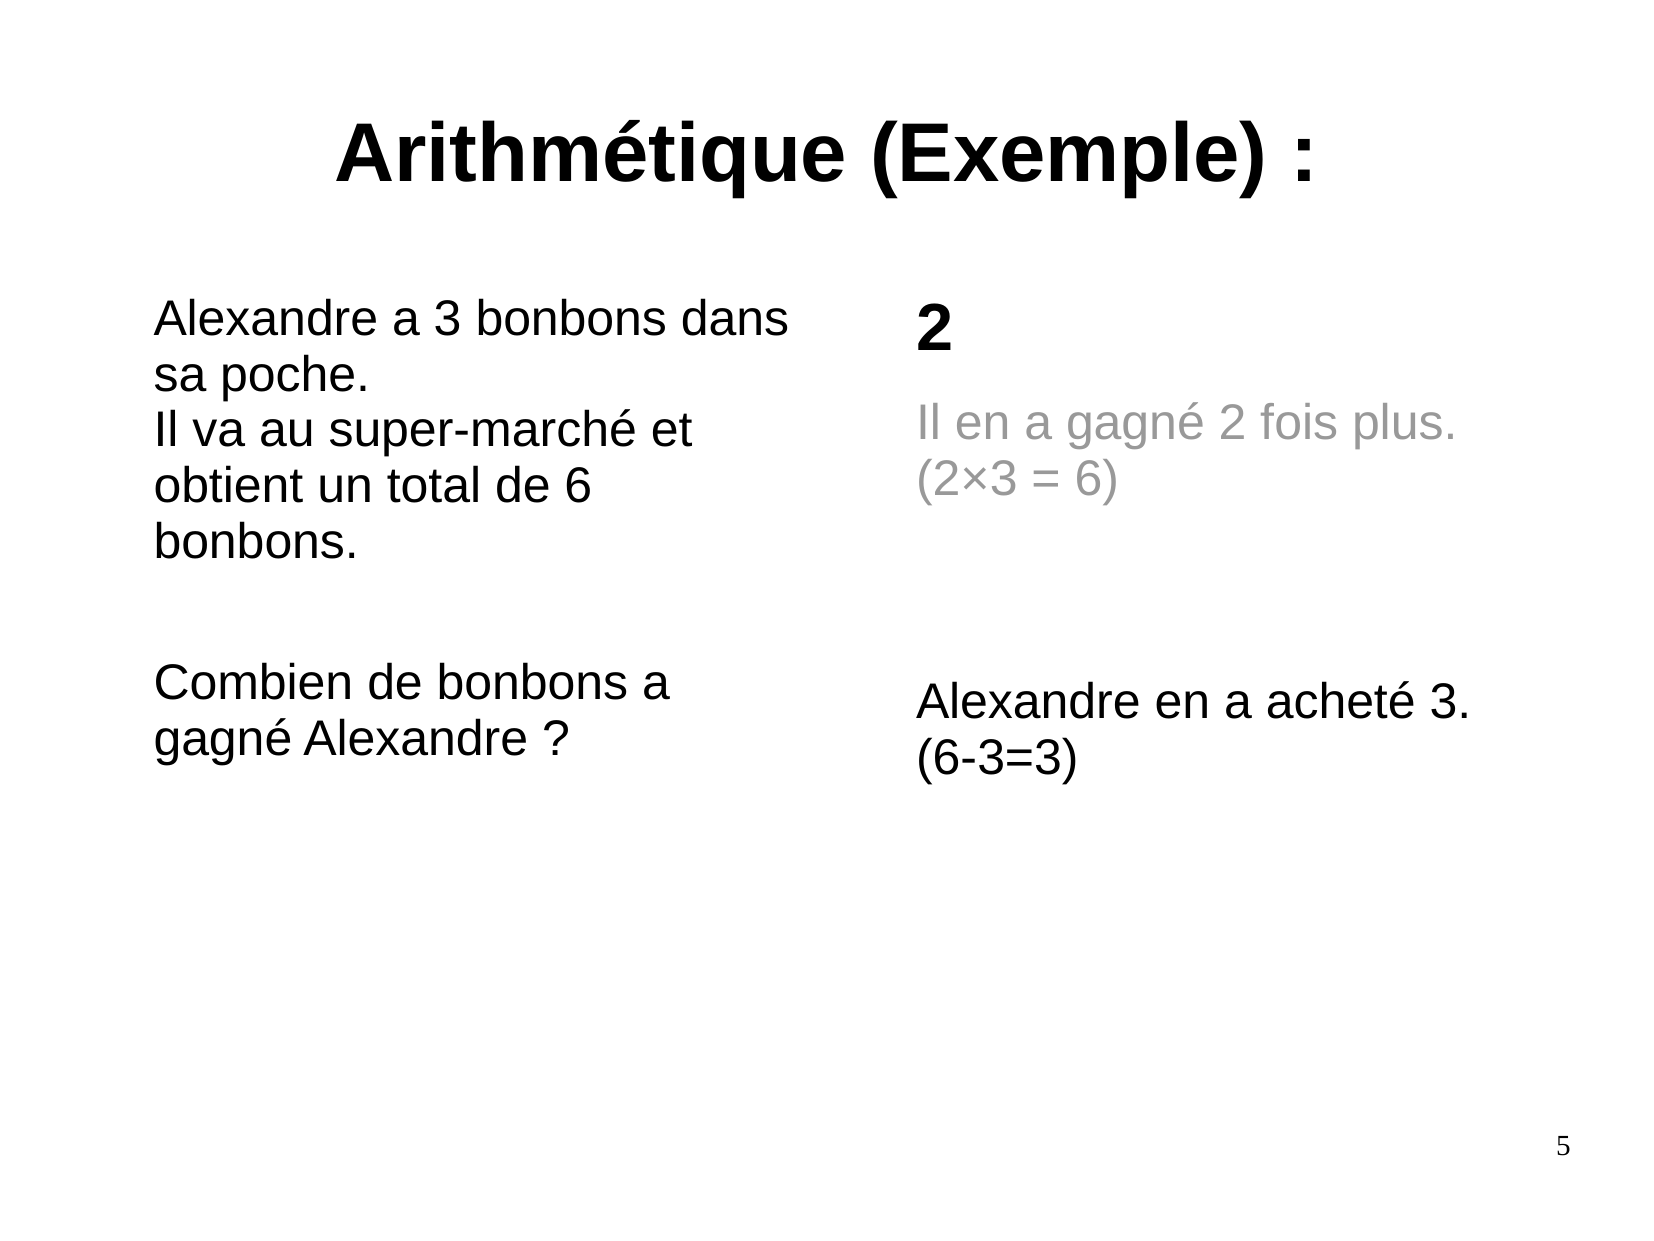

# Arithmétique (Exemple) :
Alexandre a 3 bonbons dans sa poche.
Il va au super-marché et obtient un total de 6 bonbons.
Combien de bonbons a gagné Alexandre ?
2
Il en a gagné 2 fois plus.
(2×3 = 6)
Alexandre en a acheté 3.
(6-3=3)
5